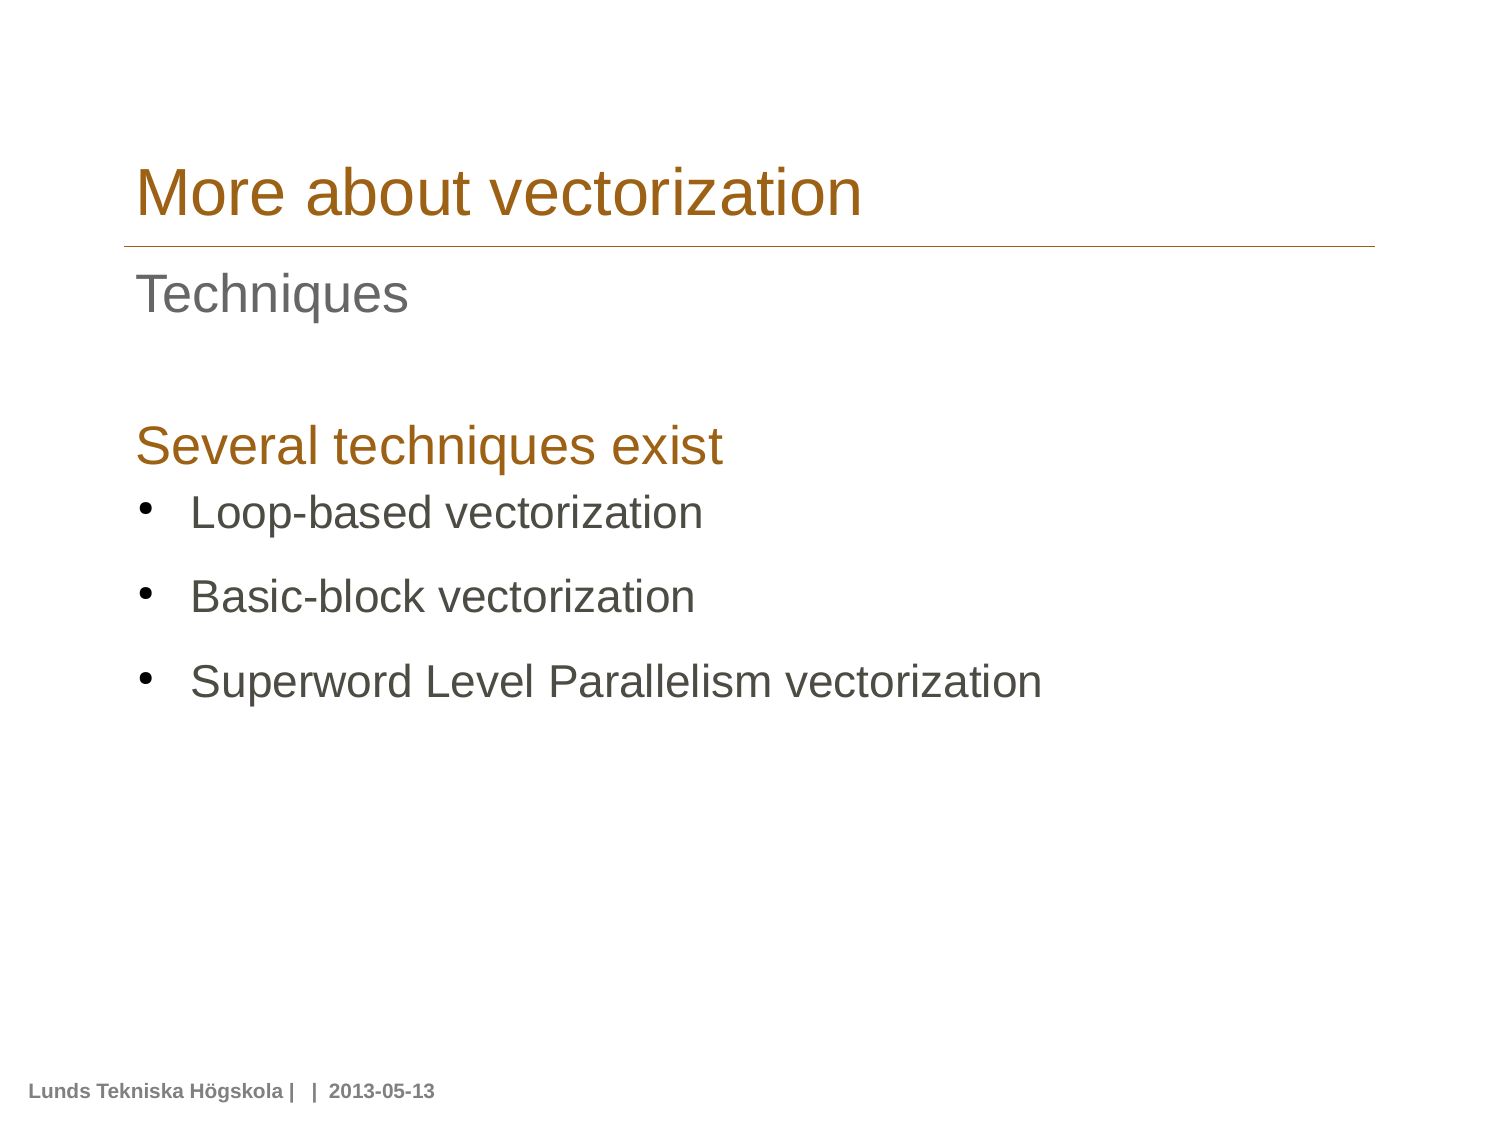

# More about vectorization
Techniques
Several techniques exist
Loop-based vectorization
Basic-block vectorization
Superword Level Parallelism vectorization